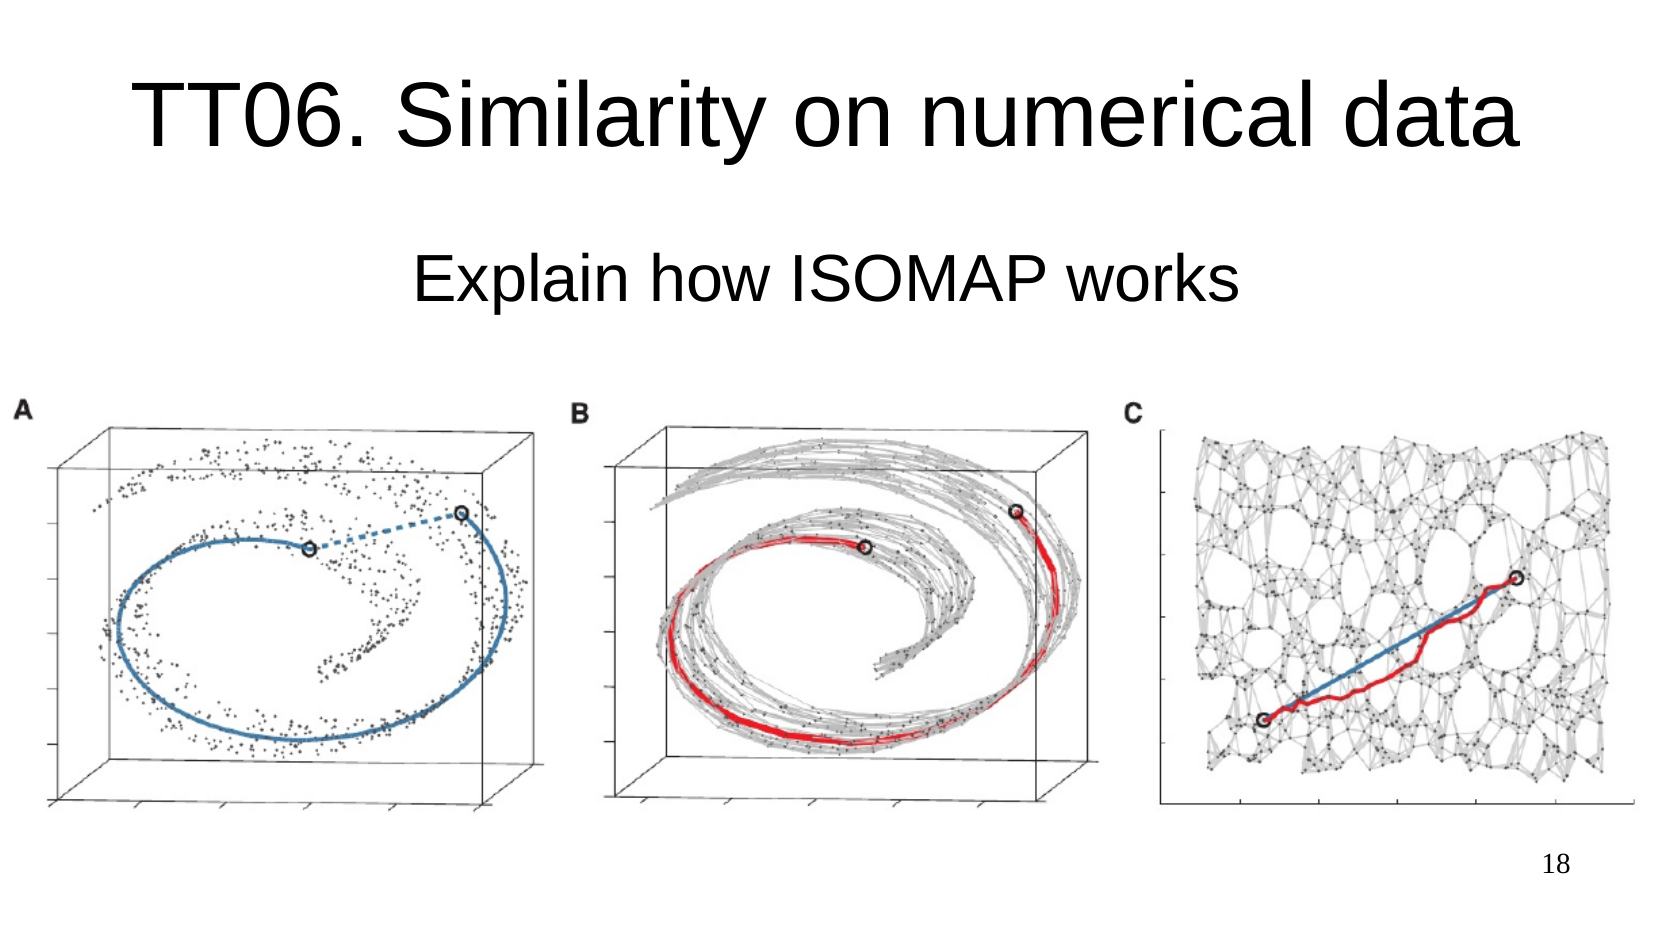

TT06. Similarity on numerical data
# Explain how ISOMAP works
18